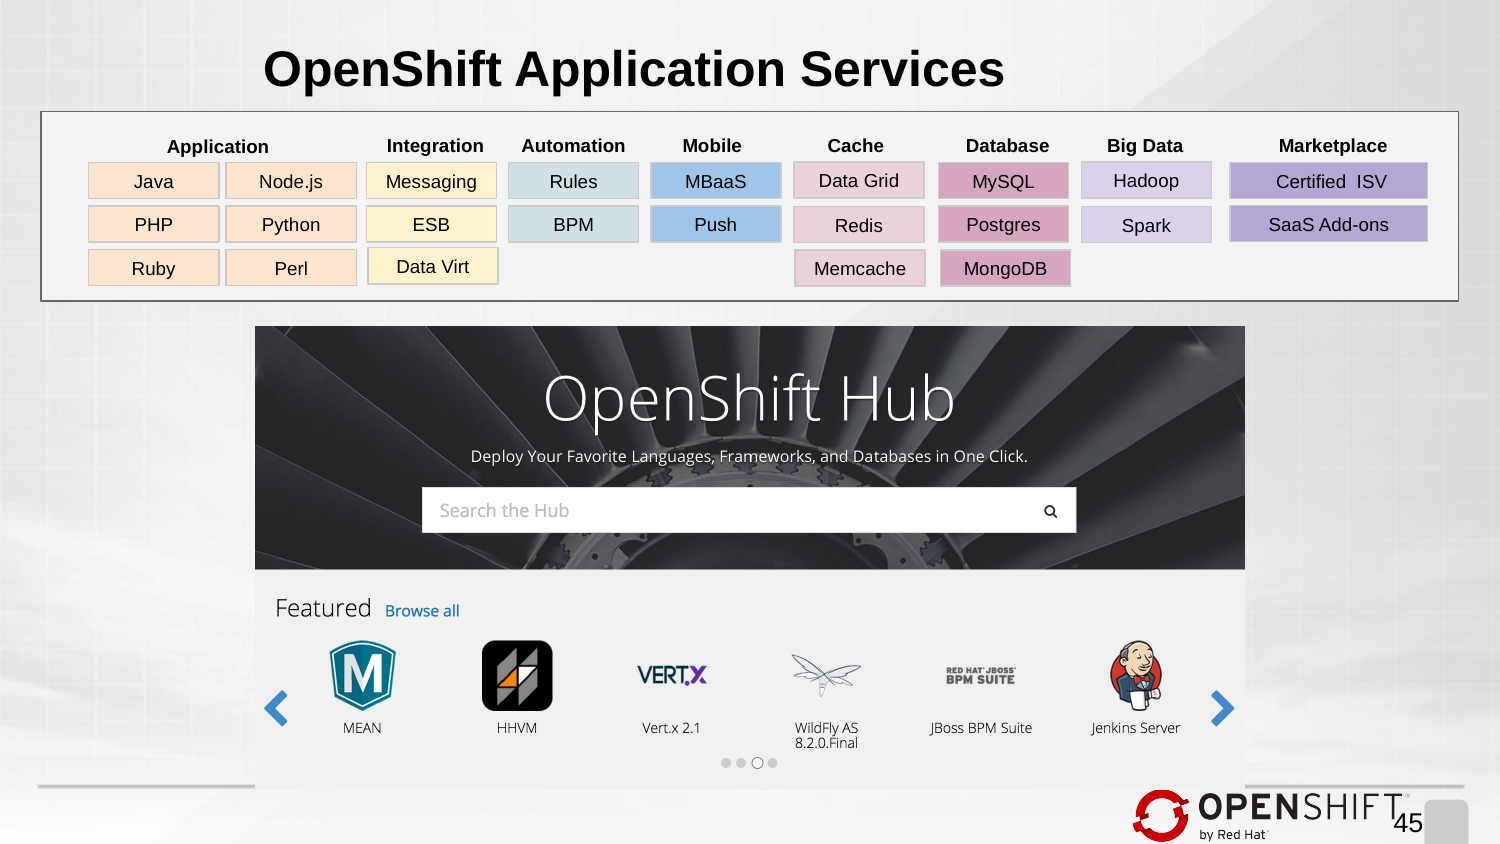

# OpenShift Application Services
Integration
Automation
Mobile
Cache
Database
Big Data
Marketplace
Application
Data Grid
Hadoop
Java
Node.js
Messaging
Rules
MBaaS
MySQL
 Certified ISV
SaaS Add-ons
PHP
Python
ESB
BPM
Push
Postgres
Redis
Spark
Data Virt
Ruby
Perl
Memcache
MongoDB